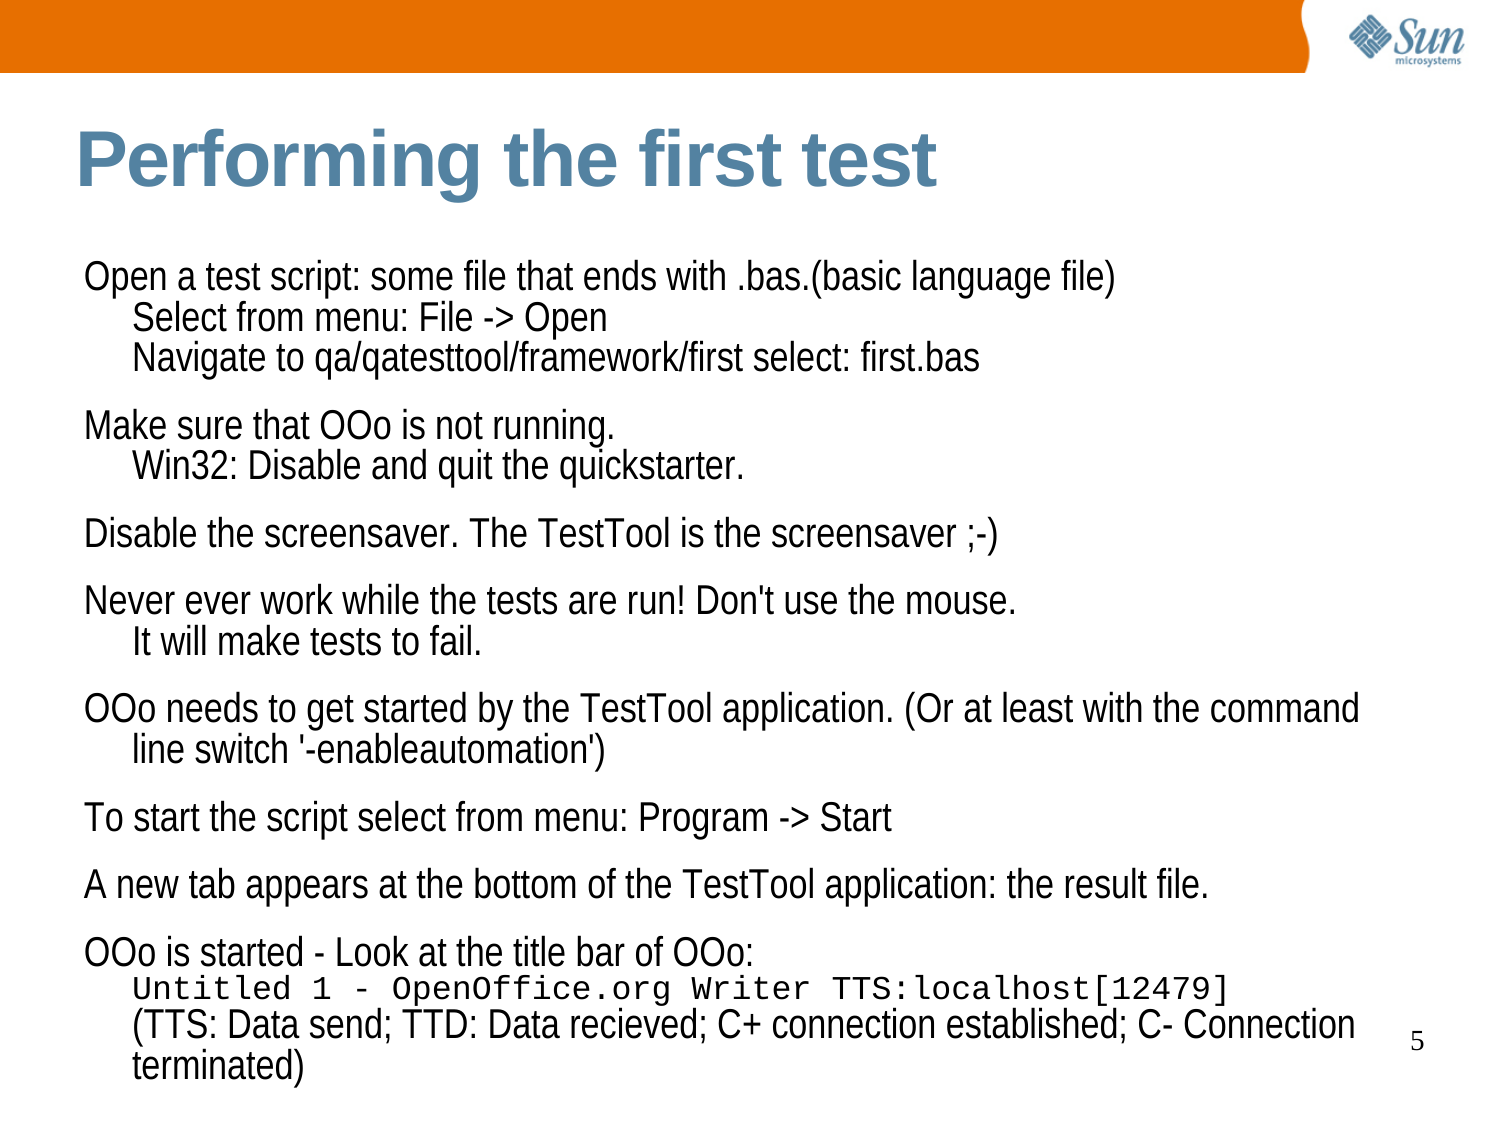

# Performing the first test
Open a test script: some file that ends with .bas.(basic language file)
Select from menu: File -> Open
Navigate to qa/qatesttool/framework/first select: first.bas
Make sure that OOo is not running.
Win32: Disable and quit the quickstarter.
Disable the screensaver. The TestTool is the screensaver ;-)
Never ever work while the tests are run! Don't use the mouse.
It will make tests to fail.
OOo needs to get started by the TestTool application. (Or at least with the command line switch '-enableautomation')
To start the script select from menu: Program -> Start
A new tab appears at the bottom of the TestTool application: the result file.
OOo is started - Look at the title bar of OOo:
Untitled 1 - OpenOffice.org Writer TTS:localhost[12479]
(TTS: Data send; TTD: Data recieved; C+ connection established; C- Connection terminated)
5